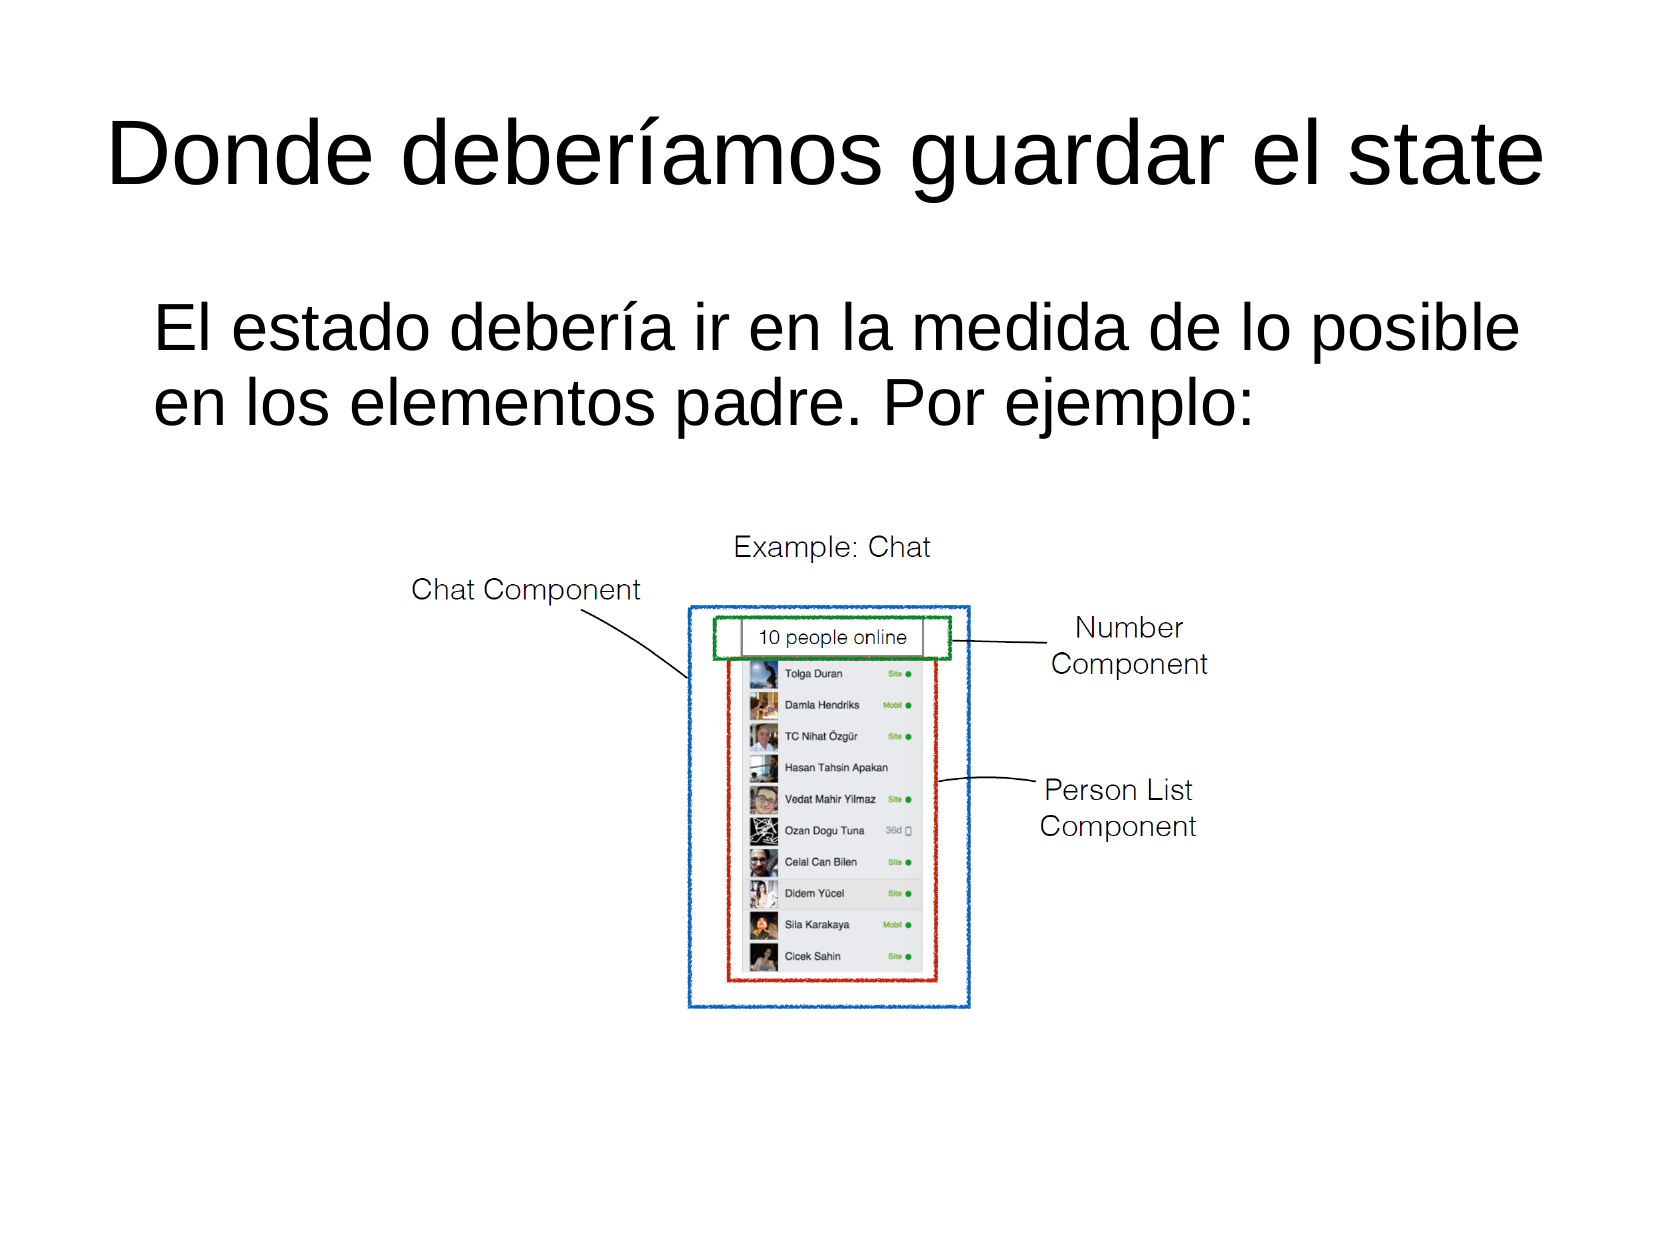

# Donde deberíamos guardar el state
El estado debería ir en la medida de lo posible en los elementos padre. Por ejemplo: